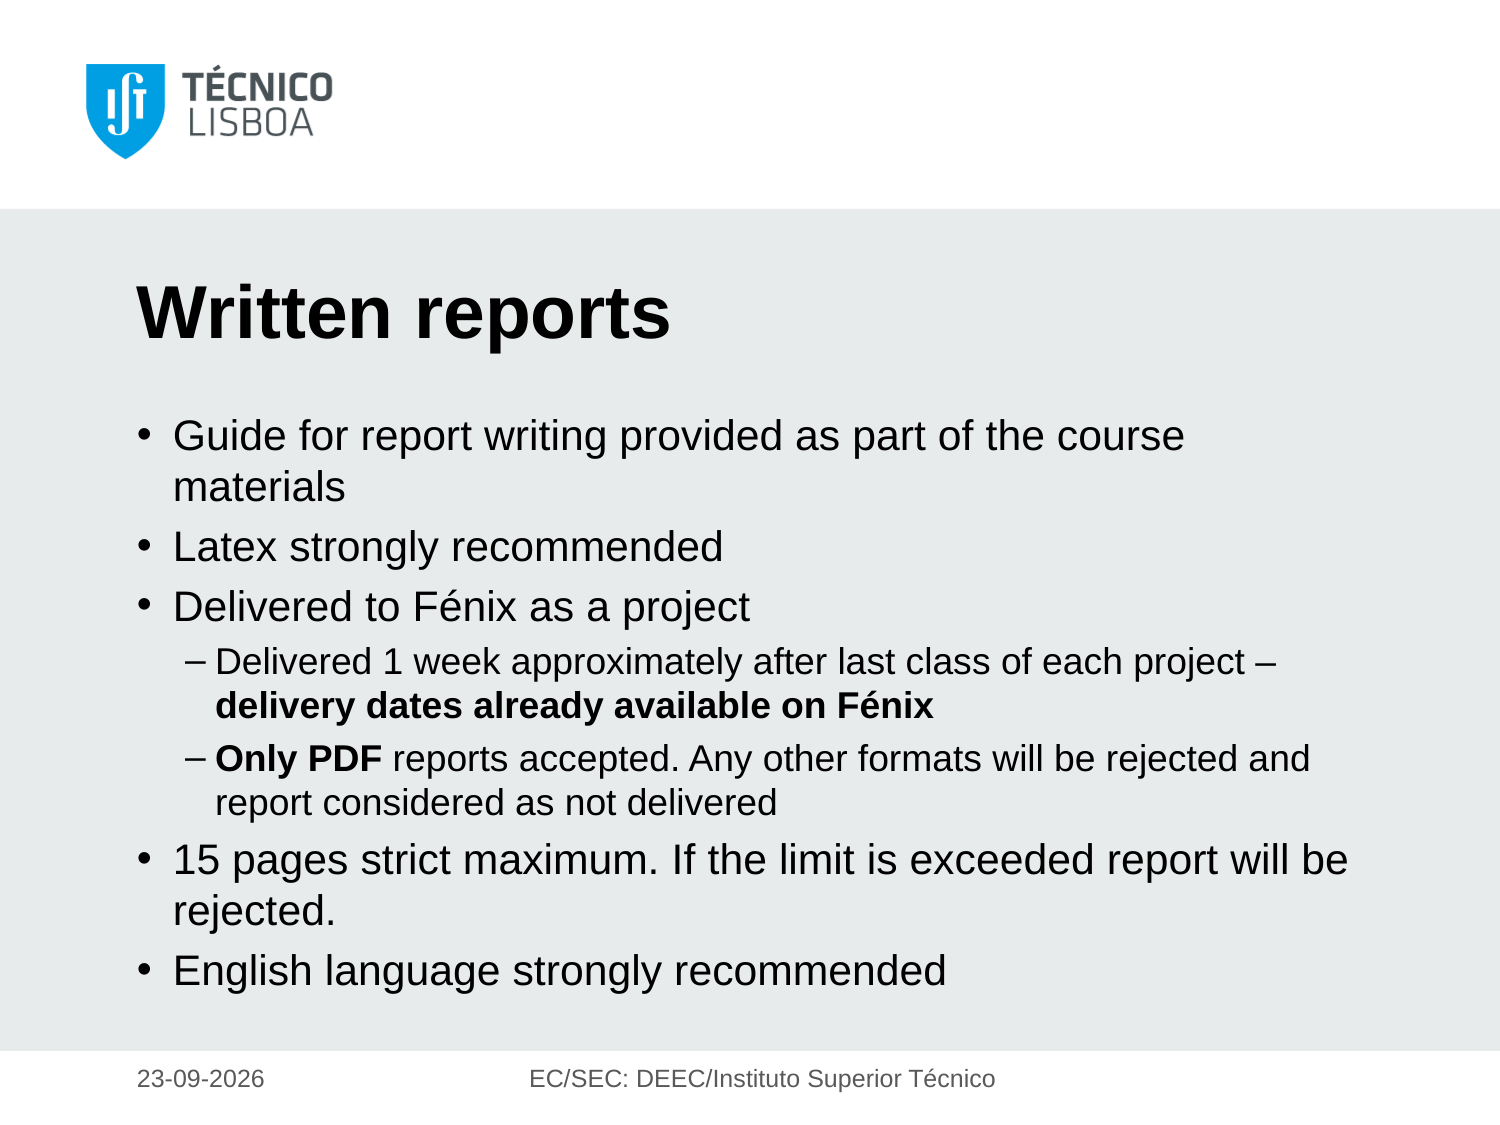

# Written reports
Guide for report writing provided as part of the course materials
Latex strongly recommended
Delivered to Fénix as a project
Delivered 1 week approximately after last class of each project – delivery dates already available on Fénix
Only PDF reports accepted. Any other formats will be rejected and report considered as not delivered
15 pages strict maximum. If the limit is exceeded report will be rejected.
English language strongly recommended
EC/SEC: DEEC/Instituto Superior Técnico